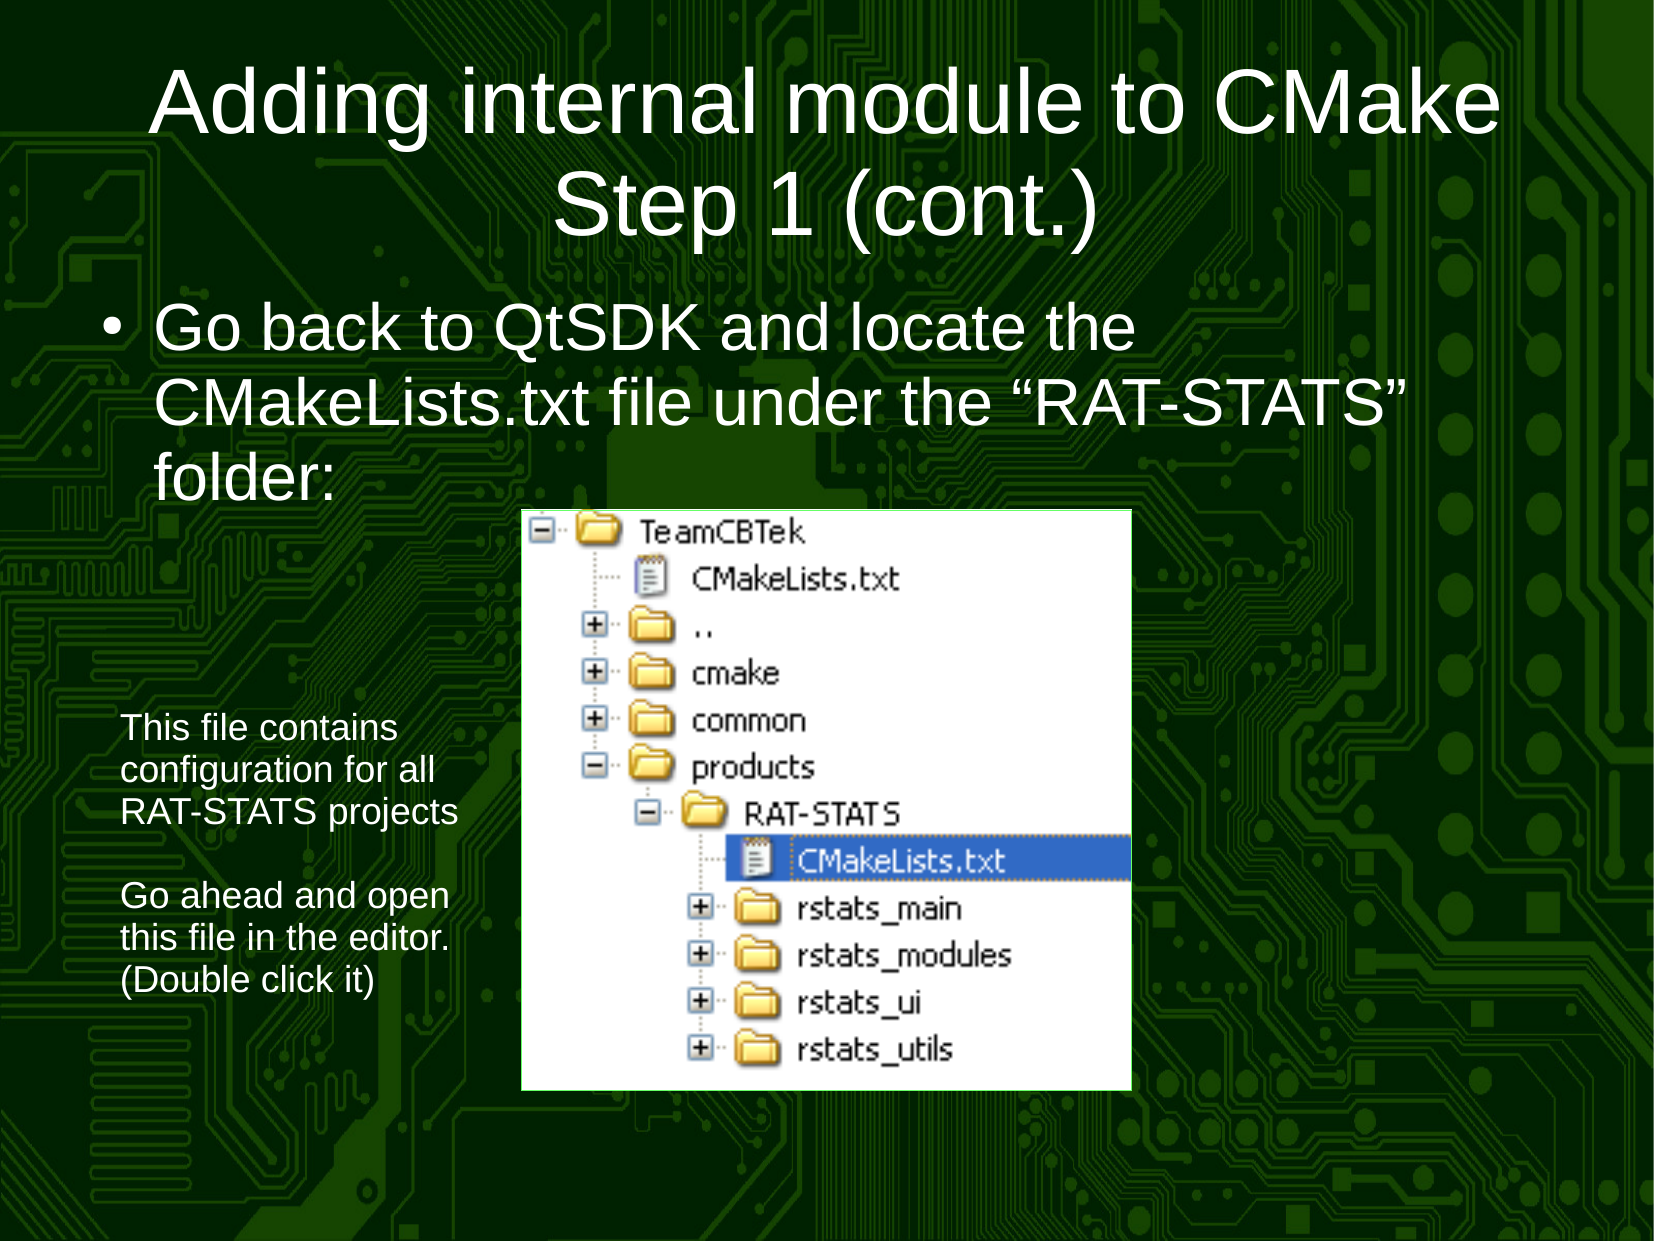

# Adding internal module to CMake Step 1 (cont.)
Go back to QtSDK and locate the CMakeLists.txt file under the “RAT-STATS” folder:
This file contains configuration for all RAT-STATS projects
Go ahead and open this file in the editor. (Double click it)